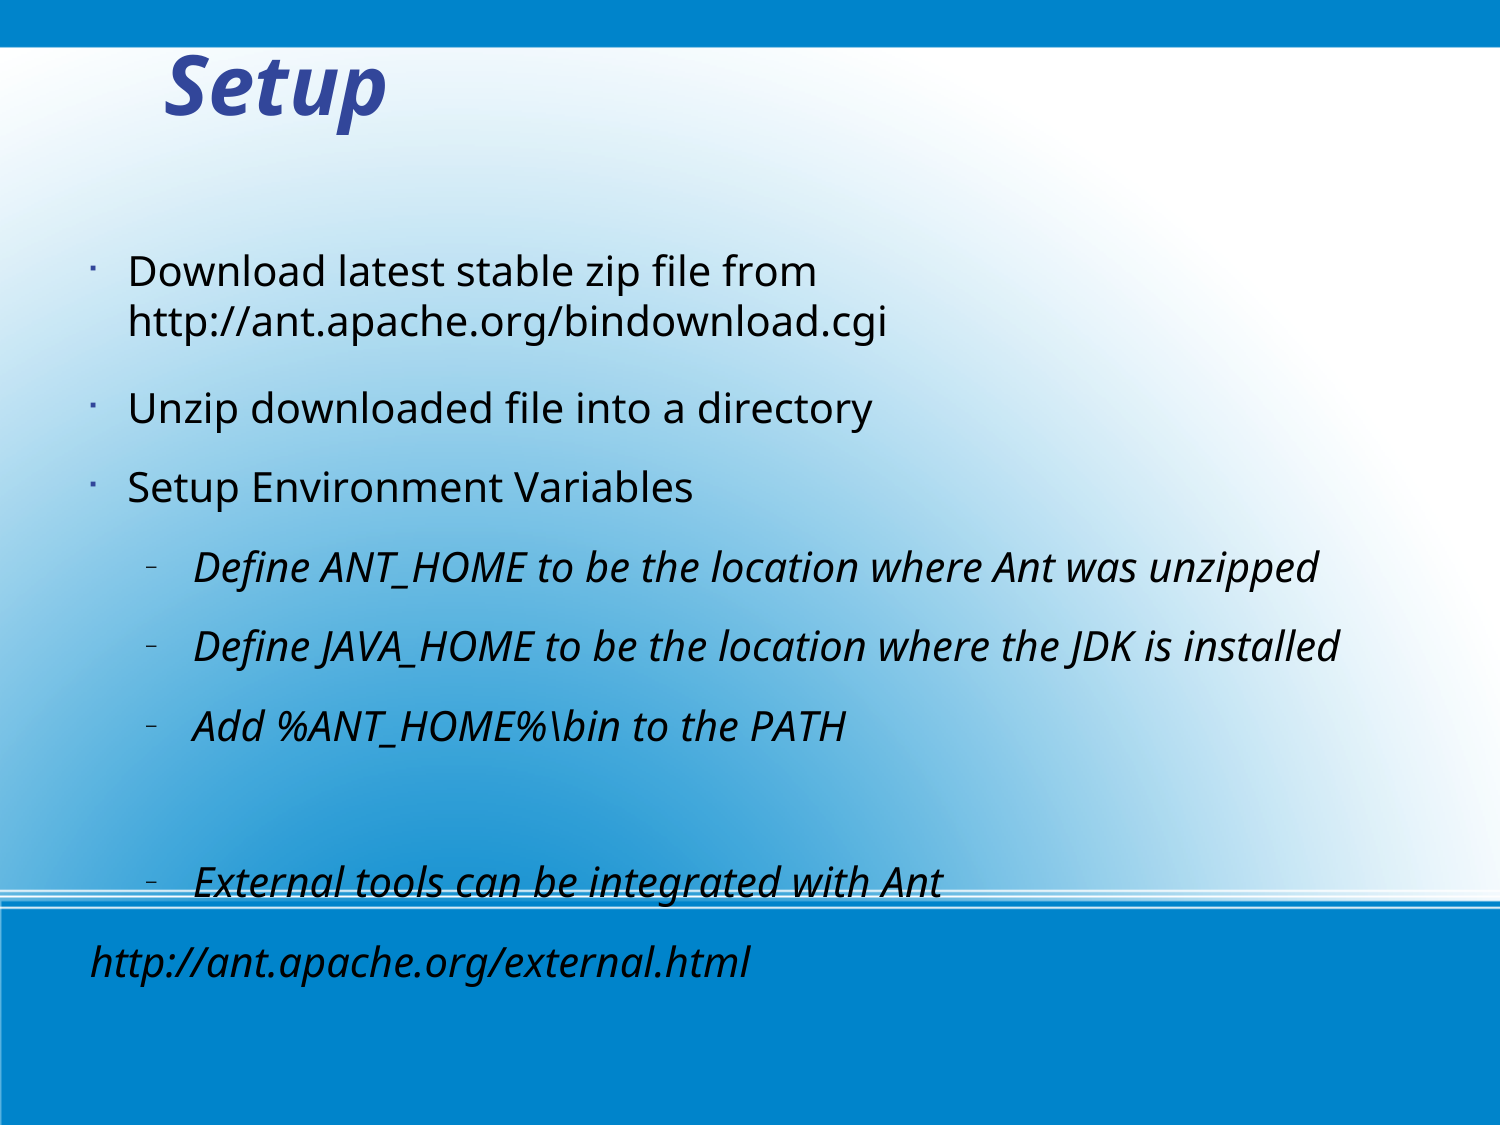

# Setup
Download latest stable zip file from http://ant.apache.org/bindownload.cgi
Unzip downloaded file into a directory
Setup Environment Variables
Define ANT_HOME to be the location where Ant was unzipped
Define JAVA_HOME to be the location where the JDK is installed
Add %ANT_HOME%\bin to the PATH
External tools can be integrated with Ant
	http://ant.apache.org/external.html